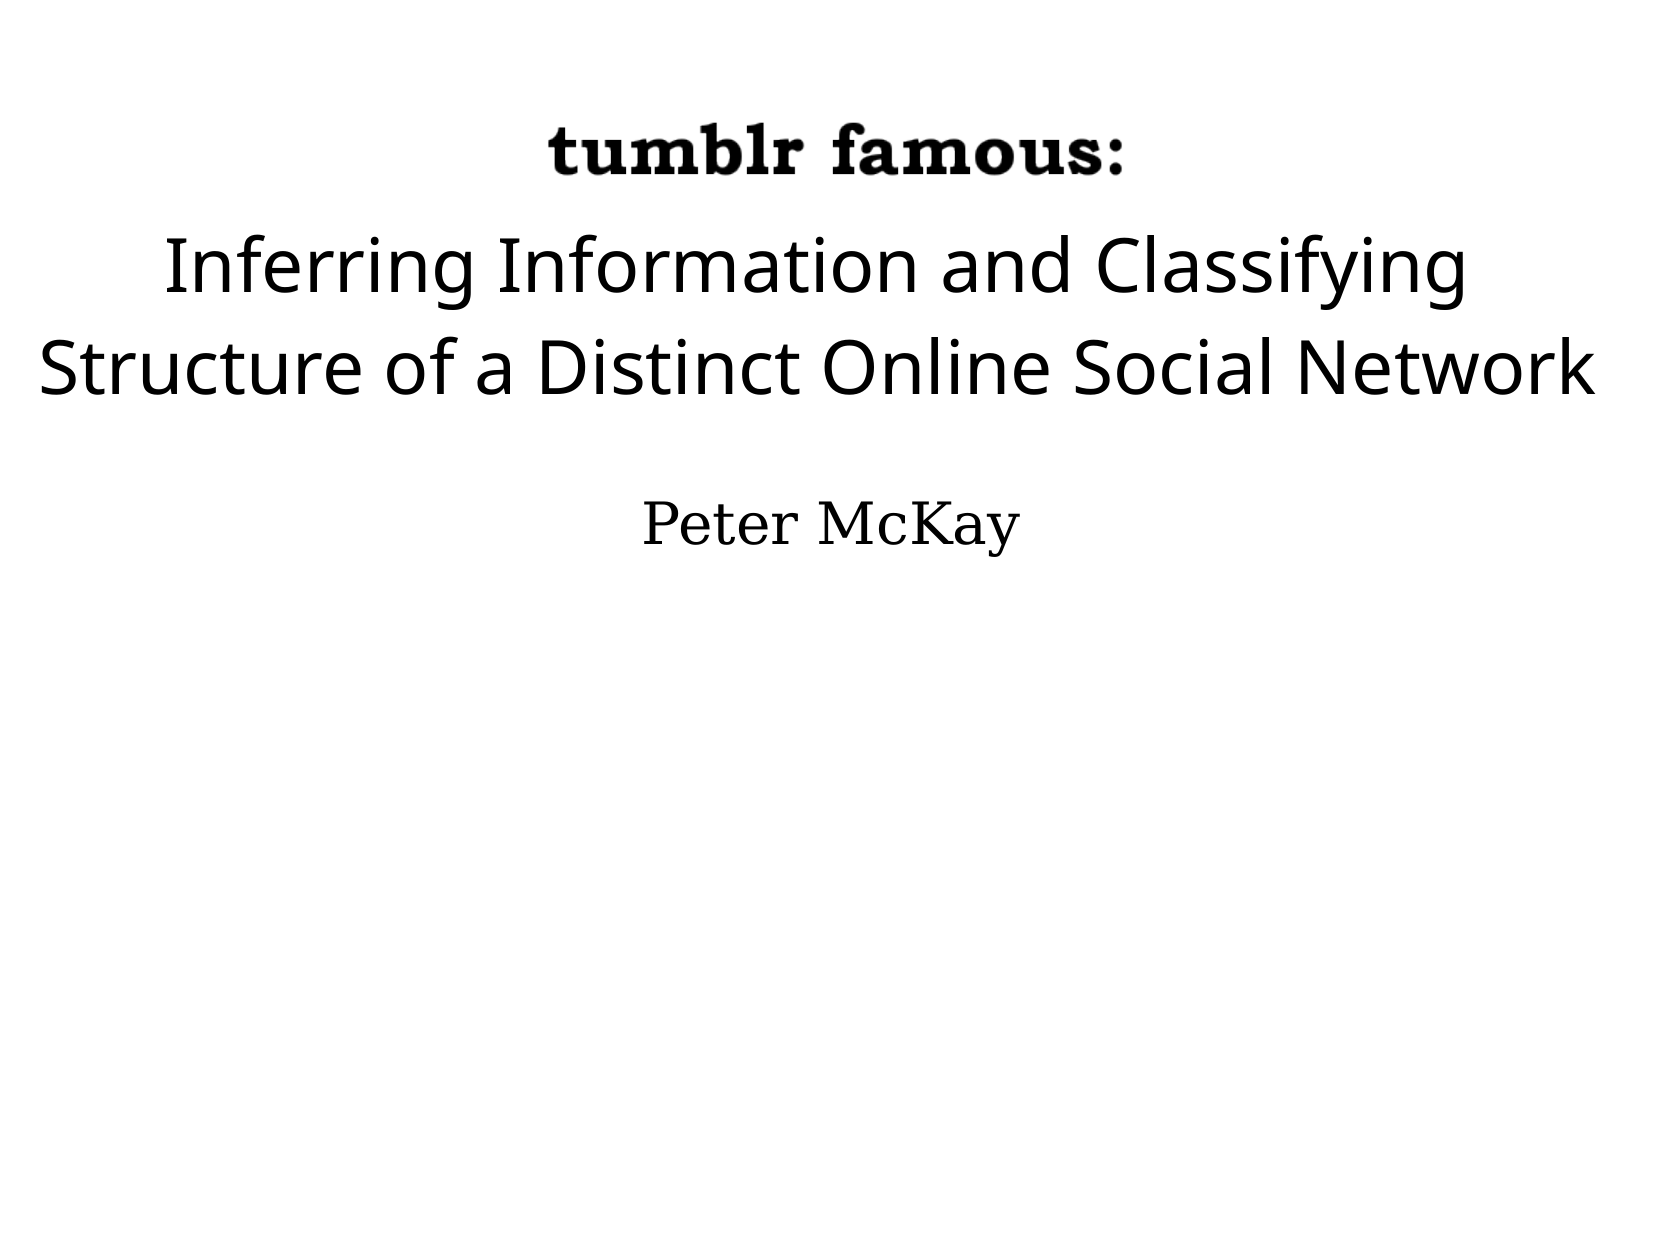

# Inferring Information and Classifying Structure of a Distinct Online Social Network
Peter McKay